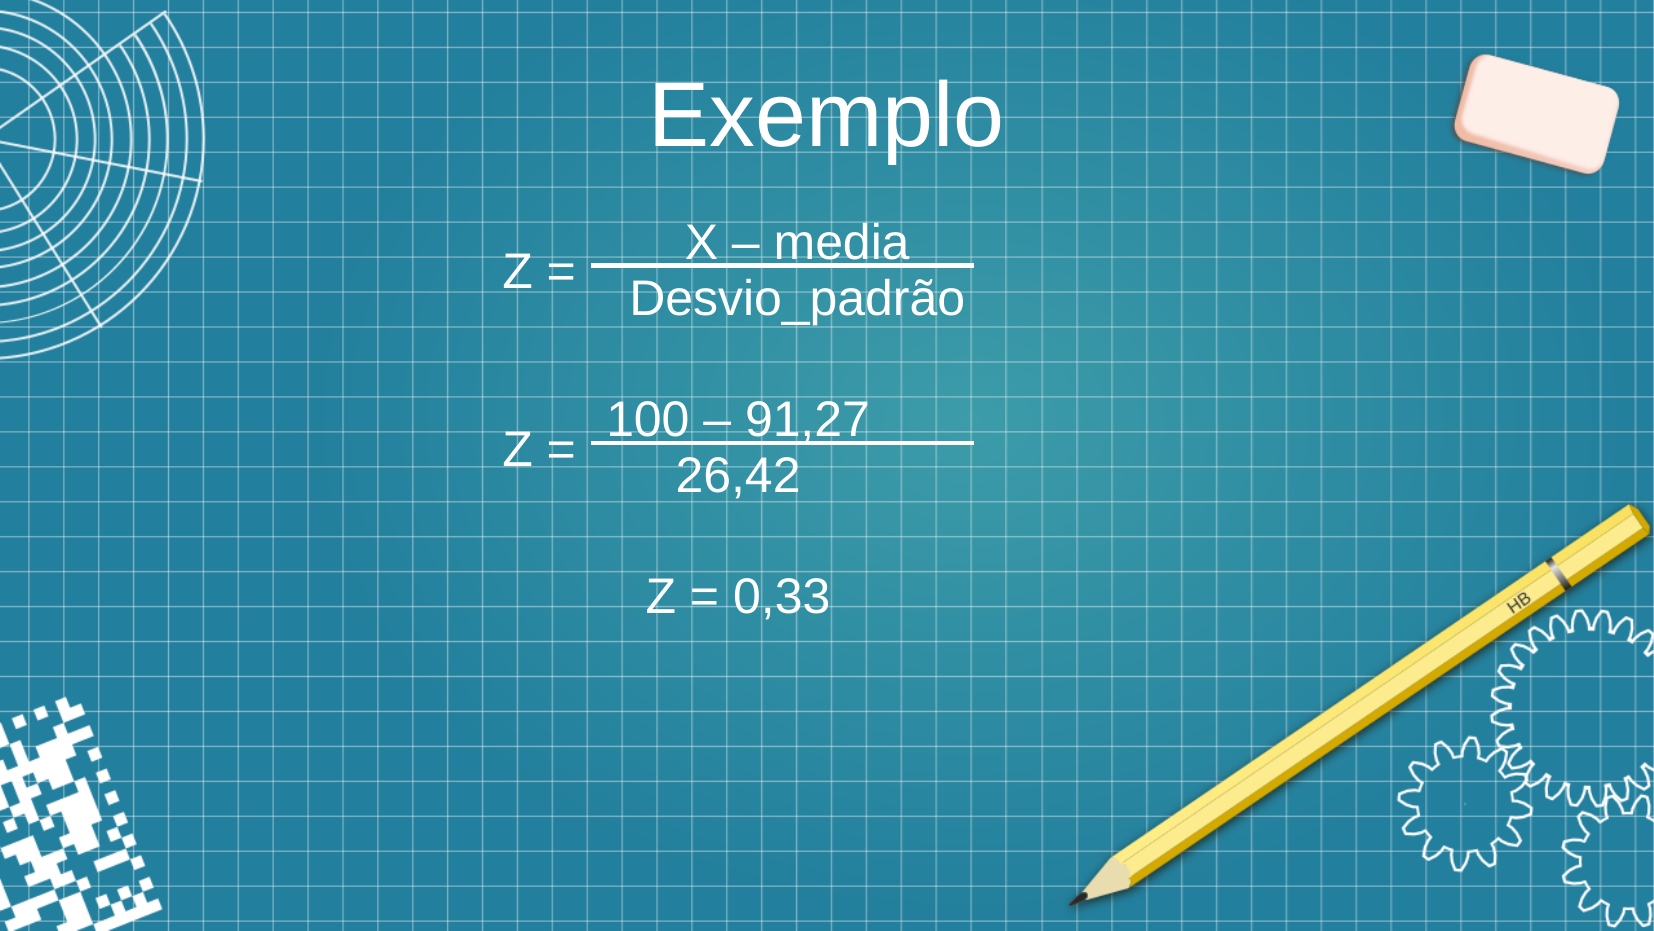

# Exemplo
X – media
Desvio_padrão
Z =
100 – 91,27
26,42
Z =
Z = 0,33